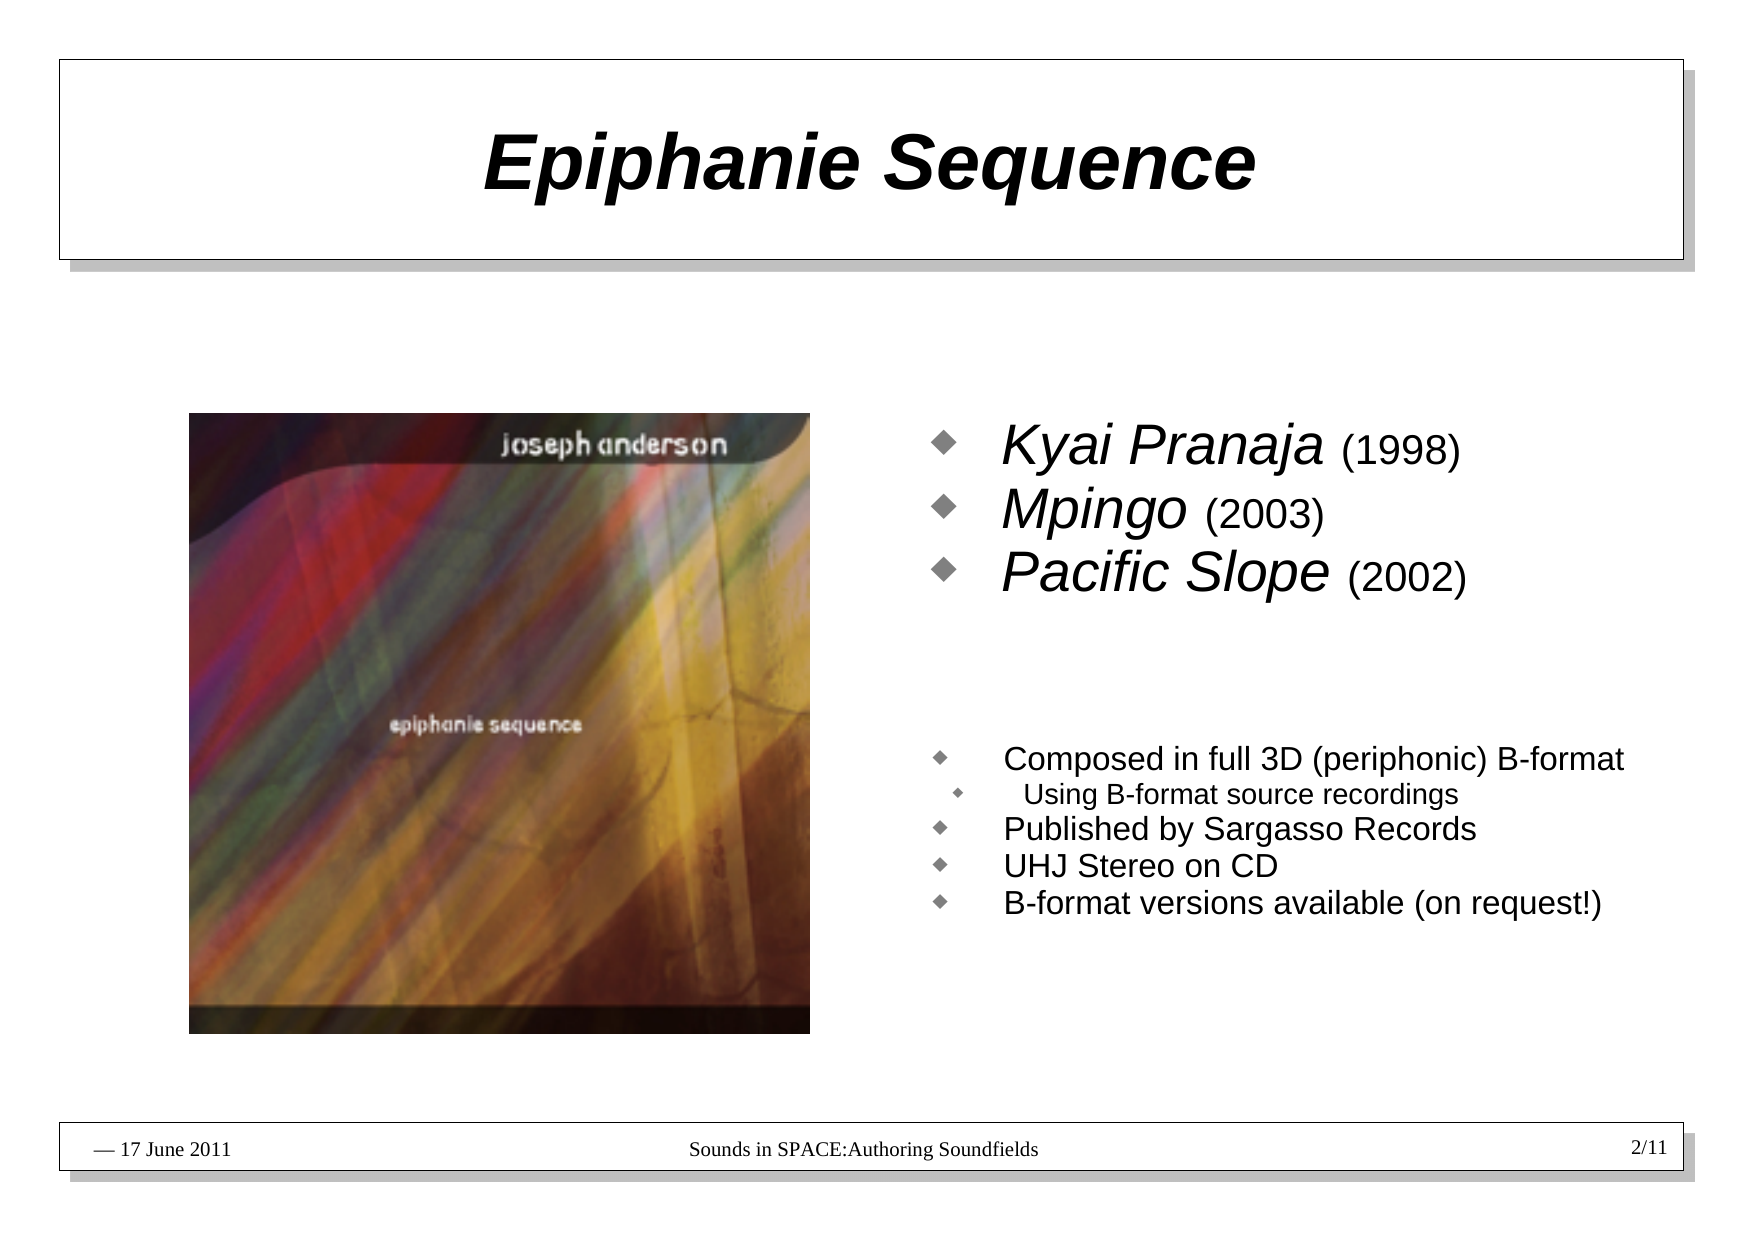

# Epiphanie Sequence
Kyai Pranaja (1998)
Mpingo (2003)
Pacific Slope (2002)
Composed in full 3D (periphonic) B-format
Using B-format source recordings
Published by Sargasso Records
UHJ Stereo on CD
B-format versions available (on request!)